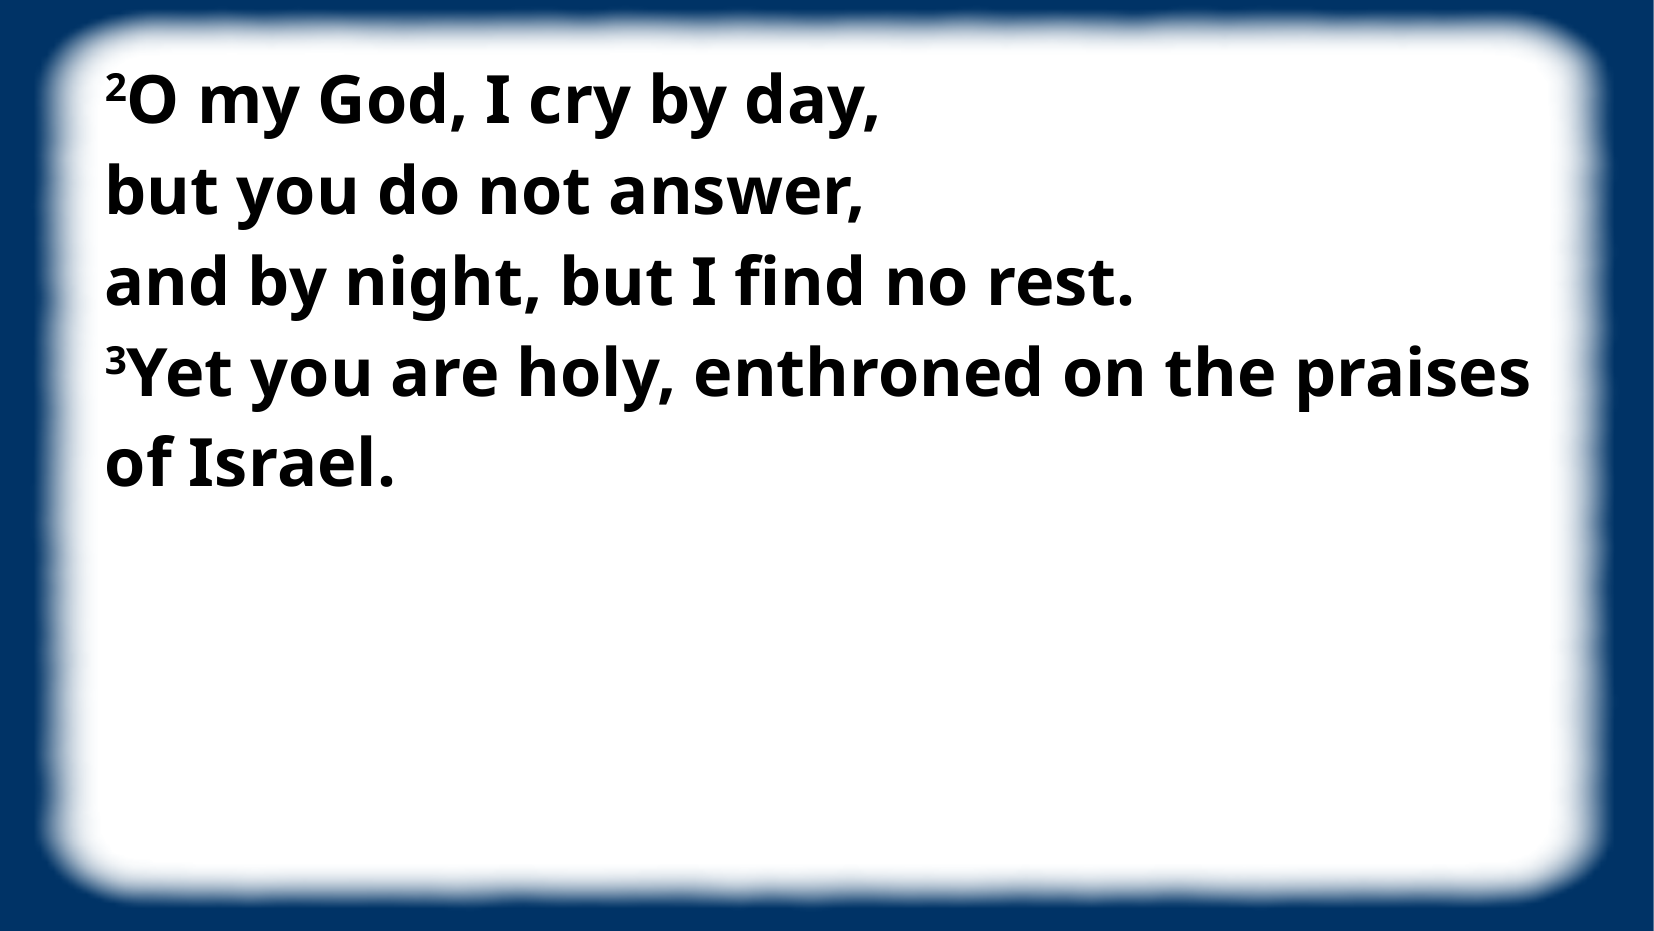

2O my God, I cry by day,
but you do not answer,
and by night, but I find no rest.
3Yet you are holy, enthroned on the praises of Israel.